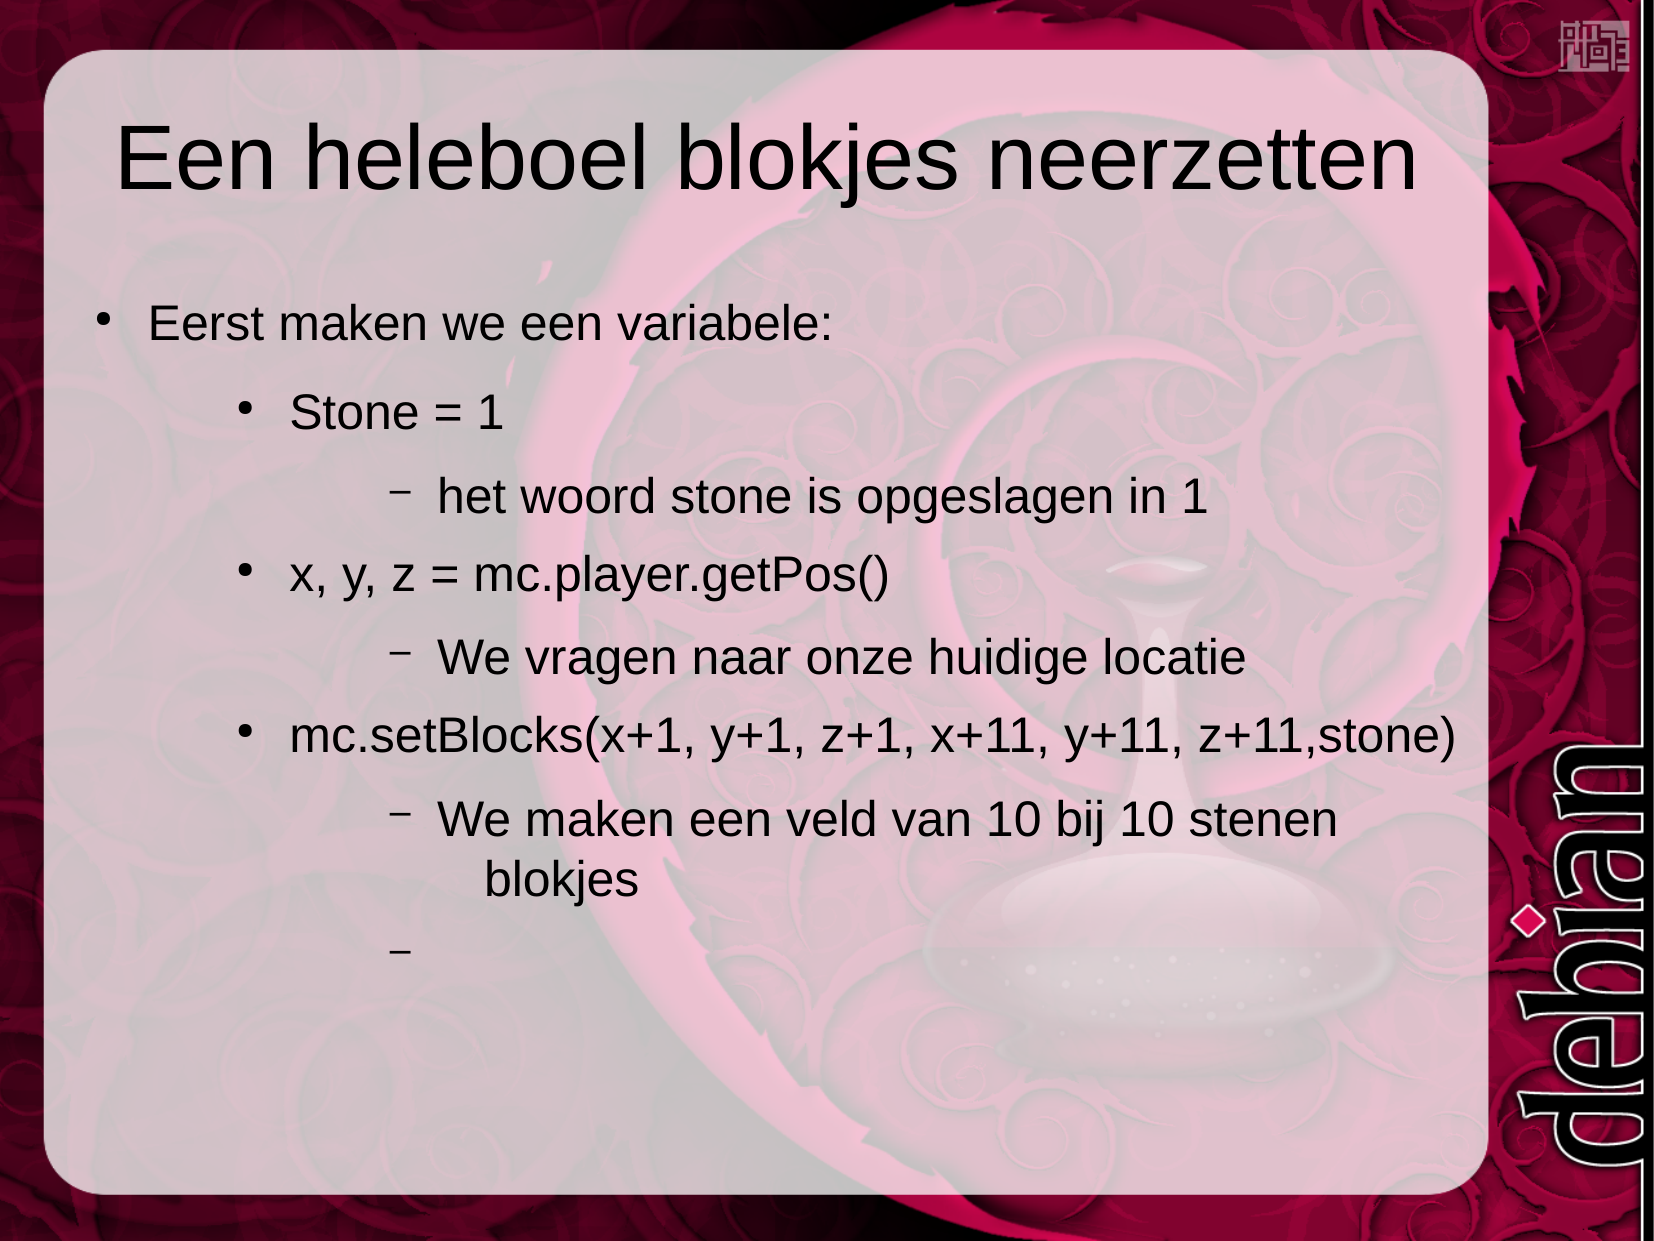

# Een heleboel blokjes neerzetten
Eerst maken we een variabele:
Stone = 1
het woord stone is opgeslagen in 1
x, y, z = mc.player.getPos()
We vragen naar onze huidige locatie
mc.setBlocks(x+1, y+1, z+1, x+11, y+11, z+11,stone)
We maken een veld van 10 bij 10 stenen blokjes